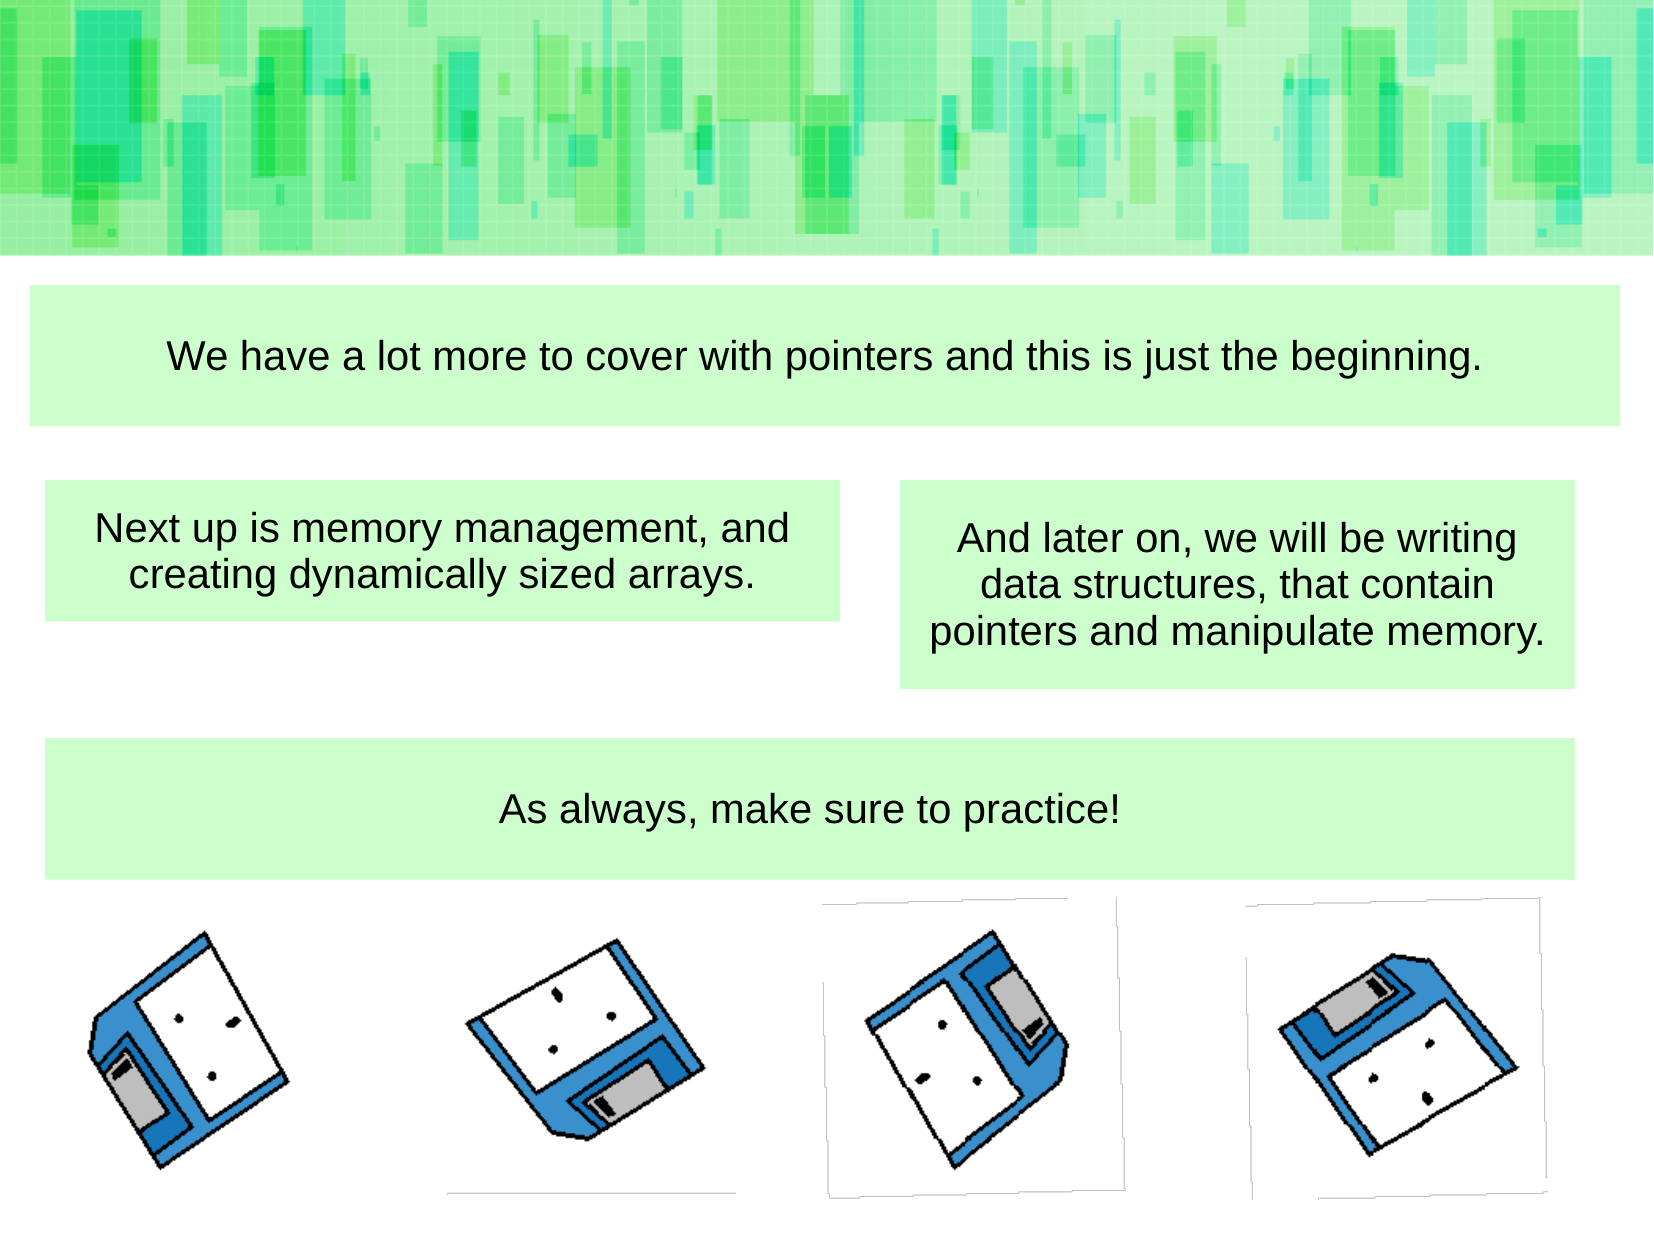

We have a lot more to cover with pointers and this is just the beginning.
Next up is memory management, and creating dynamically sized arrays.
And later on, we will be writing data structures, that contain pointers and manipulate memory.
As always, make sure to practice!